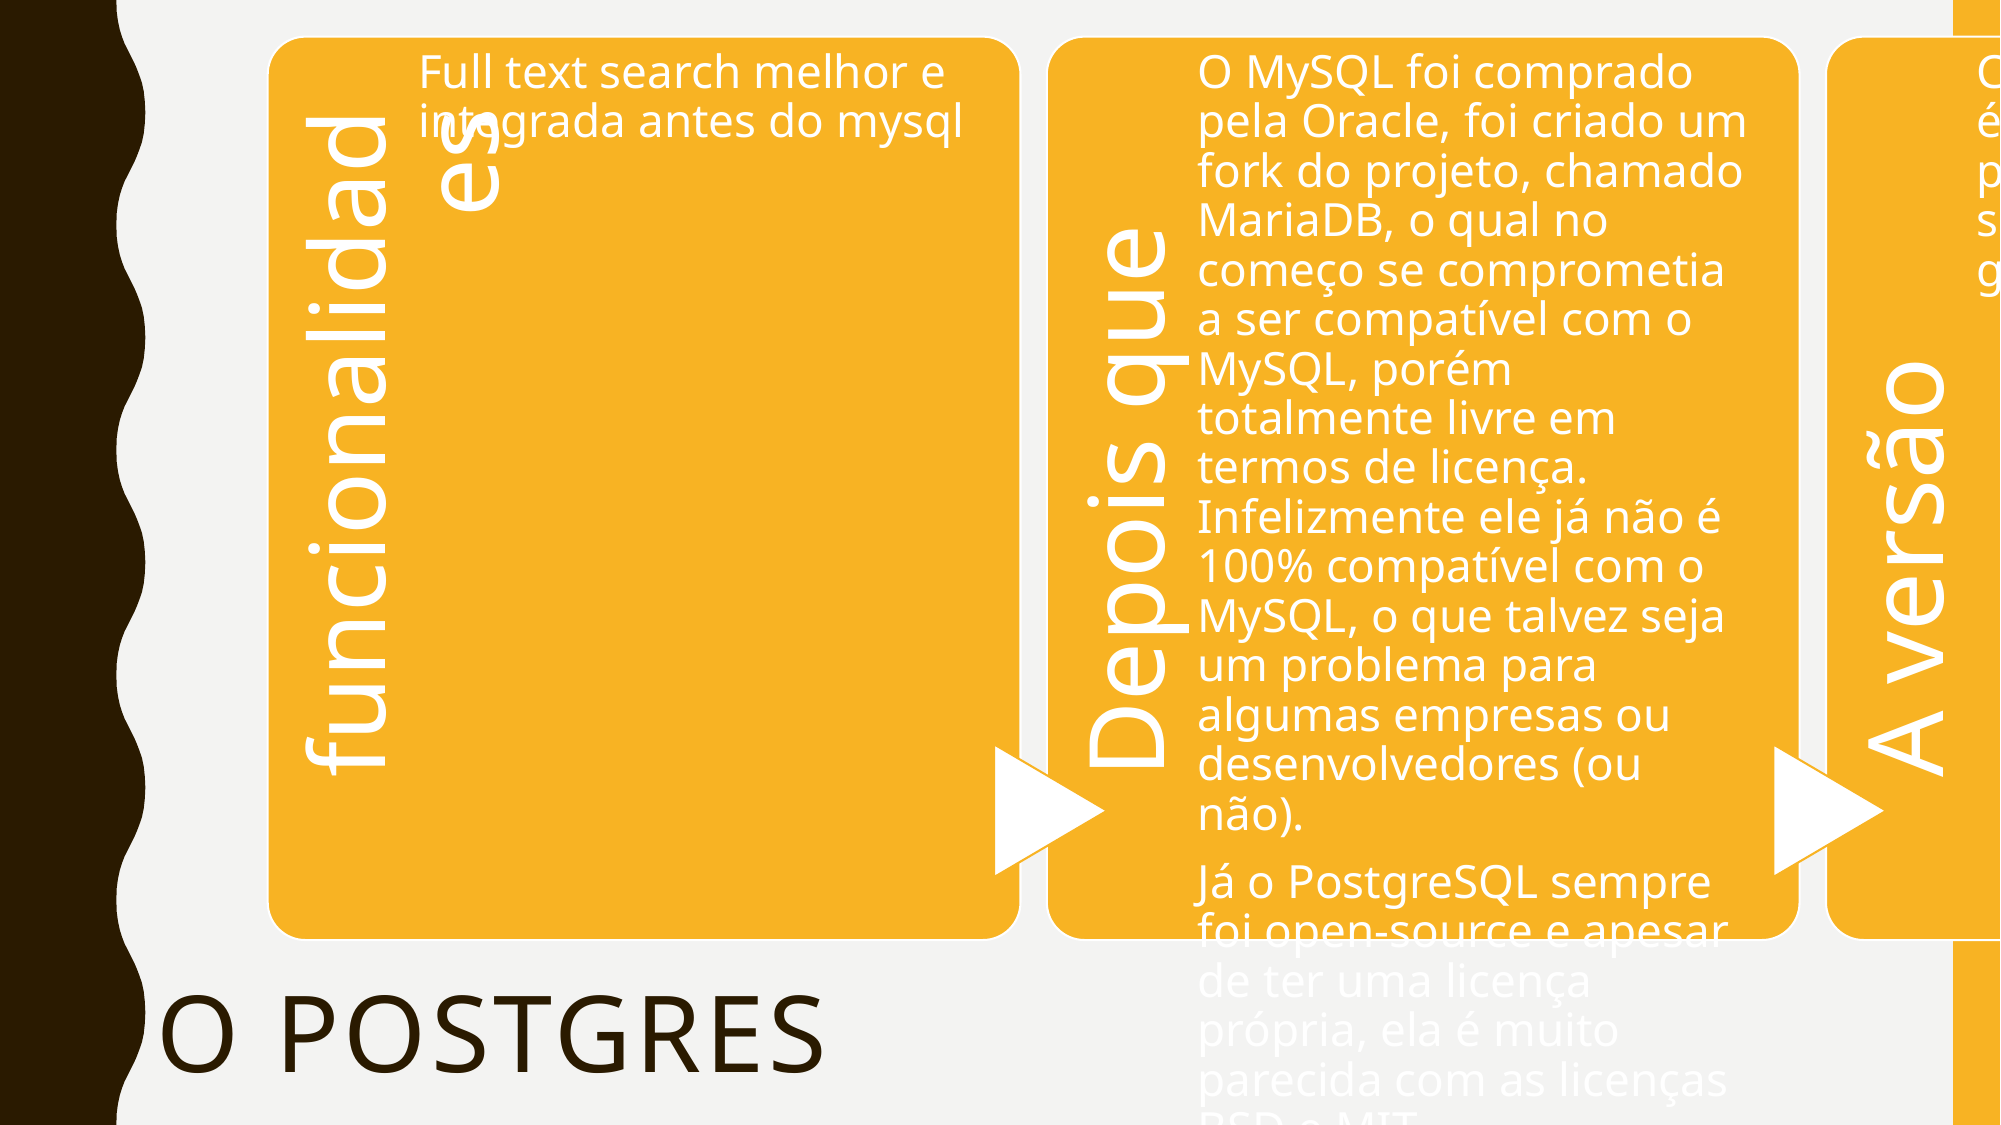

Tamanho máximo de dados
Ilimitado
Tamanho máximo de uma tabela
32TB
Tamanho máximo de uma linha
1.6TB
Tamanho máximo de um campo
1GB
Máximo de linhas por tabela
Ilimitado
Máximo de colunas por tabela
250-1600 (Depende do tipo de coluna)
Máximo de índices por tabela
Ilimitado
LIMITES DO POSTGRES
a principal linguagem de programação utilizada no desenvolvimento do postgresql 8.3.0 é o ansi c, mas tbm são usadas outras em menor escala
ALÉM DOS BENEFÍCIOS TRAZIDOS PRA OPERAÇÃO DE UMA EMPRESA, ESSE BANCO POSSUI AS SEGUINTES VANTAGENS
Hot stand by/ Replicação em fluxo
Atualização in loco integrada, autenticação radius, verificação de força de senha e comandos de gestão de permissões de banco de dados facilitados
ALÉM DOS BENEFÍCIOS TRAZIDOS PRA OPERAÇÃO DE UMA EMPRESA, ESSE BANCO POSSUI AS SEGUINTES VANTAGE
Commit/ Rollback/ Checkpoints
Triggers/ Stored procedures
Constraints/ Foreign Keys
ALÉM DOS BENEFÍCIOS TRAZIDOS PRA OPERAÇÃO DE UMA EMPRESA, ESSE BANCO POSSUI AS SEGUINTES VANTAGE
recuperação automática após crash de sistema
MVCC (controle de concorrência de multiversão)
Logging de transações
REDUÇÃO DE CUSTO
ALTA CUSTOMIZAÇÃO
AUMENTO DA RECEITA POTENCIAL
Full text search melhor e integrada antes do mysql
O MySQL foi comprado pela Oracle, foi criado um fork do projeto, chamado MariaDB, o qual no começo se comprometia a ser compatível com o MySQL, porém totalmente livre em termos de licença. Infelizmente ele já não é 100% compatível com o MySQL, o que talvez seja um problema para algumas empresas ou desenvolvedores (ou não).
Já o PostgreSQL sempre foi open-source e apesar de ter uma licença própria, ela é muito parecida com as licenças BSD e MIT.
Completa do MYSQL não é gratuita, enquanto o postgres oferta todas as suas funcionalidades de gratis
Tem uma maior quantidade de linguagens para transações
funcionalidades
Depois que
A versão
O postgres
ALÉM DOS BENEFÍCIOS TRAZIDOS PRA OPERAÇÃO DE UMA EMPRESA, ESSE BANCO POSSUI AS SEGUINTES VANTAGE
Restrições de unidades postergáveis, gatilhos condicionais, gatilhos por colunas, ordenamento de agregações
Blocos de código de procedimento anônimos
Esse banco de dados é derivado do pacote POSTGRES
BENEFÍCIOS DO USO DO POSTGRES
o postgres
esse banco de dados tbm tem inumeras interfaces nativas, podendo ser acessado por: odbc, jdbc, c, c++, php, perl, tcl, ecpg, python e ruby.